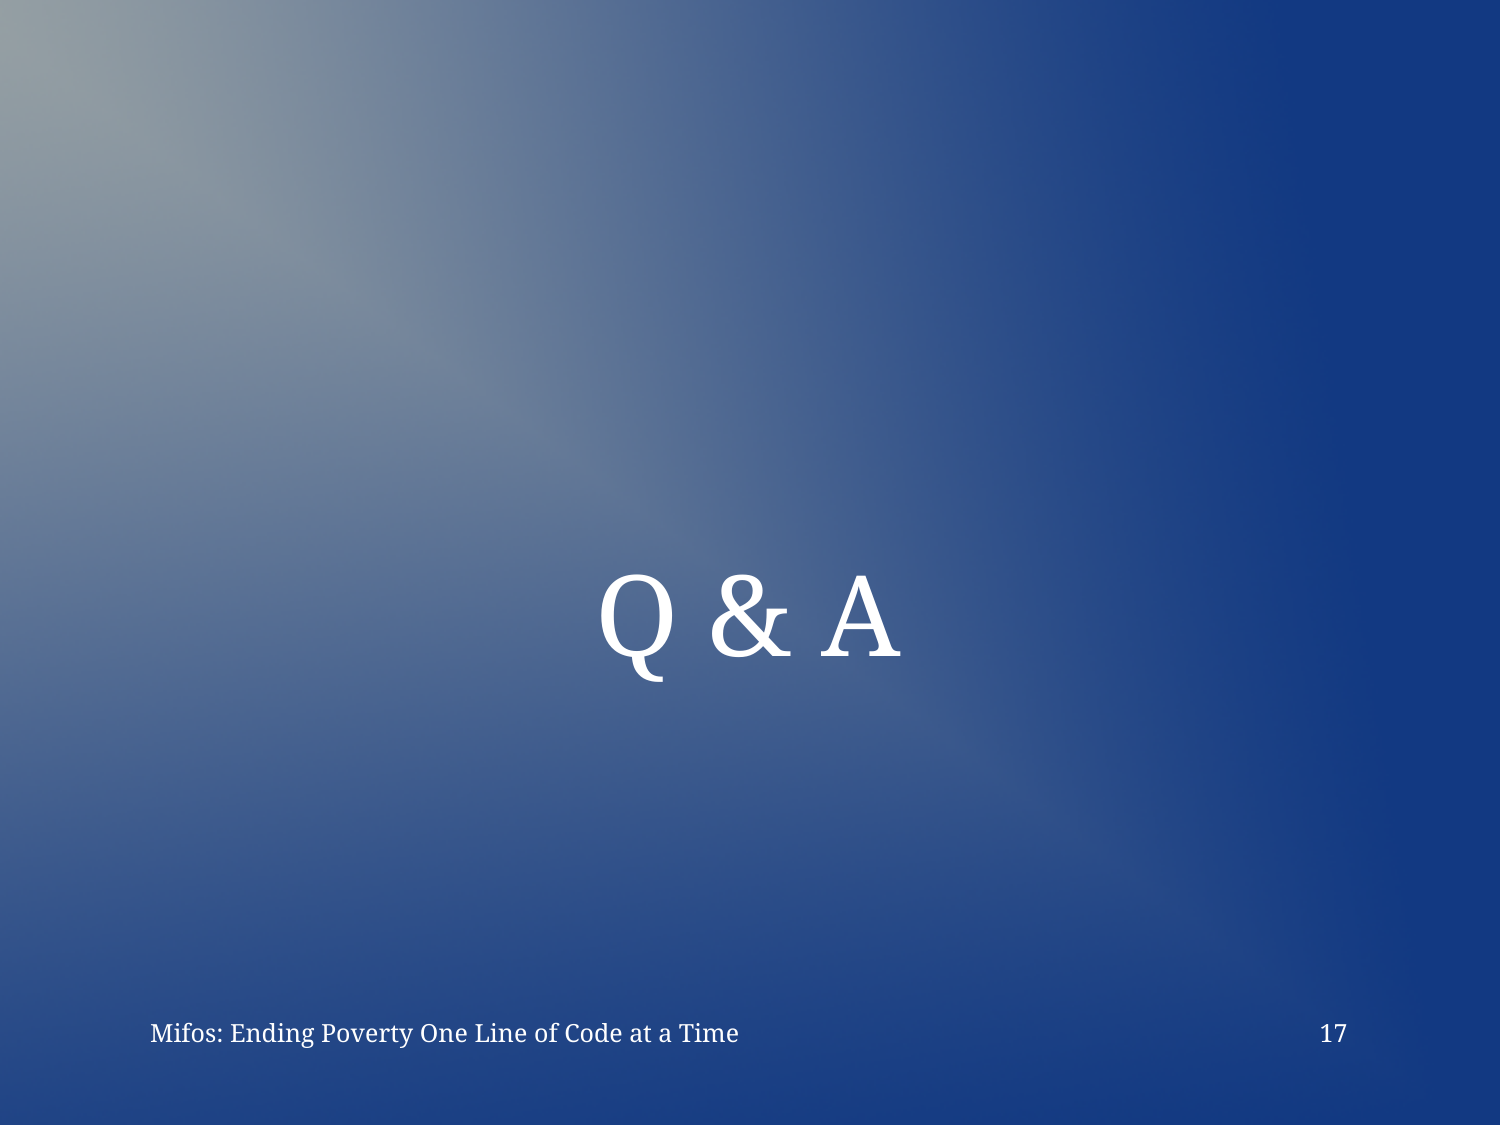

# Q & A
Mifos: Ending Poverty One Line of Code at a Time